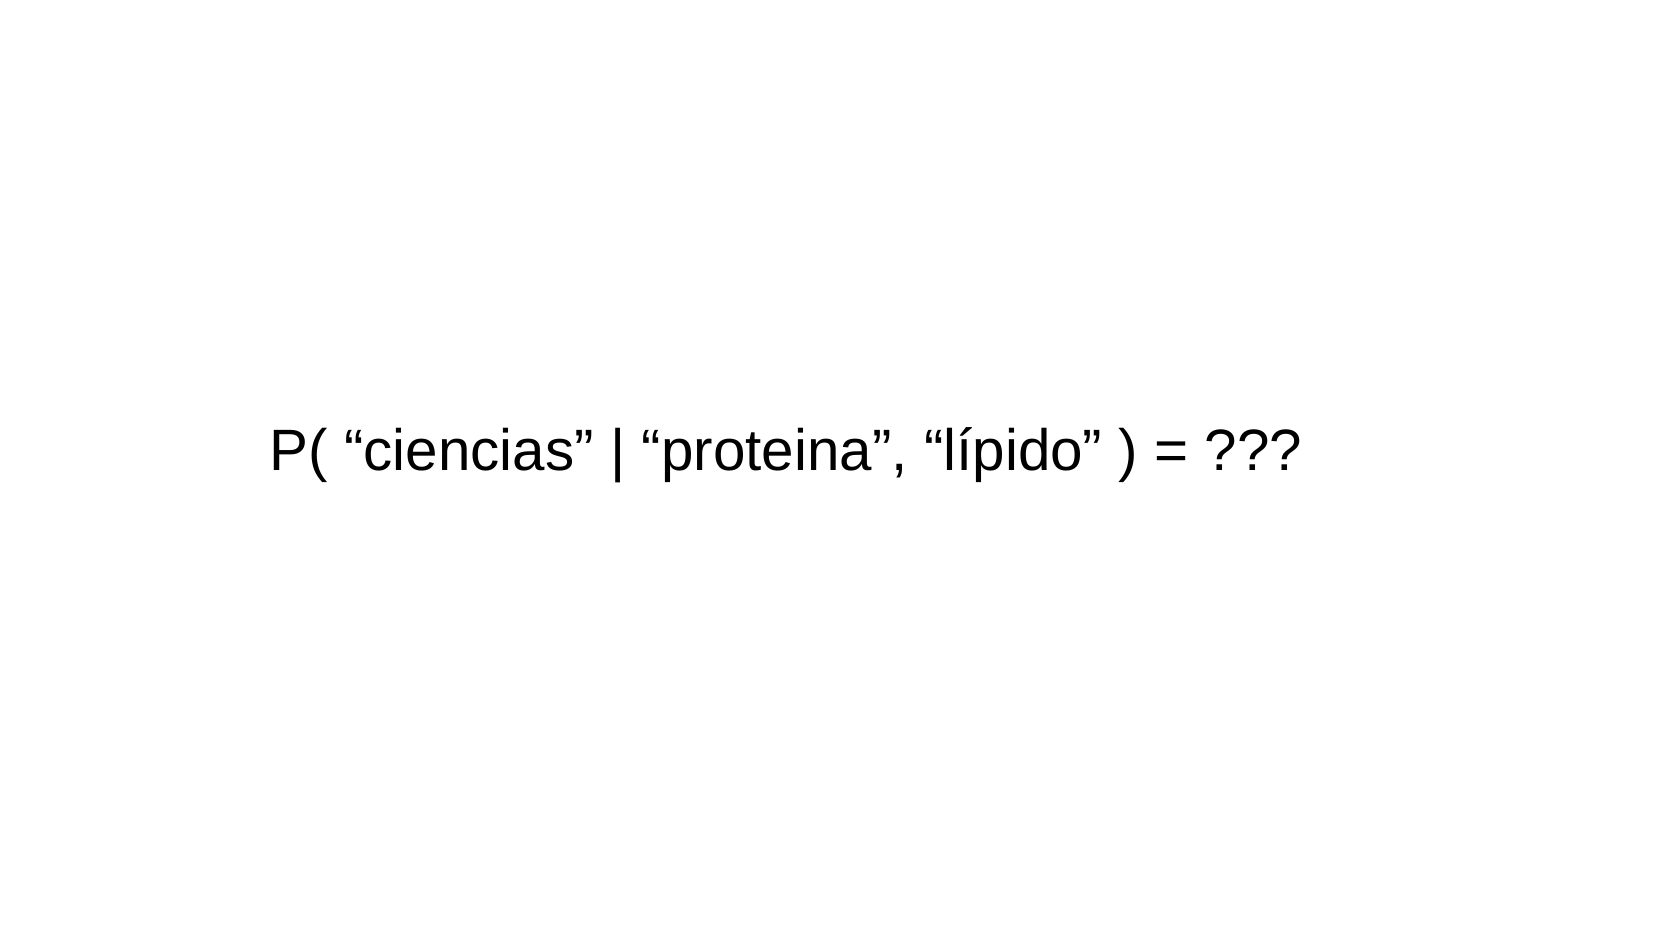

P( “ciencias” | “proteina”, “lípido” ) = ???